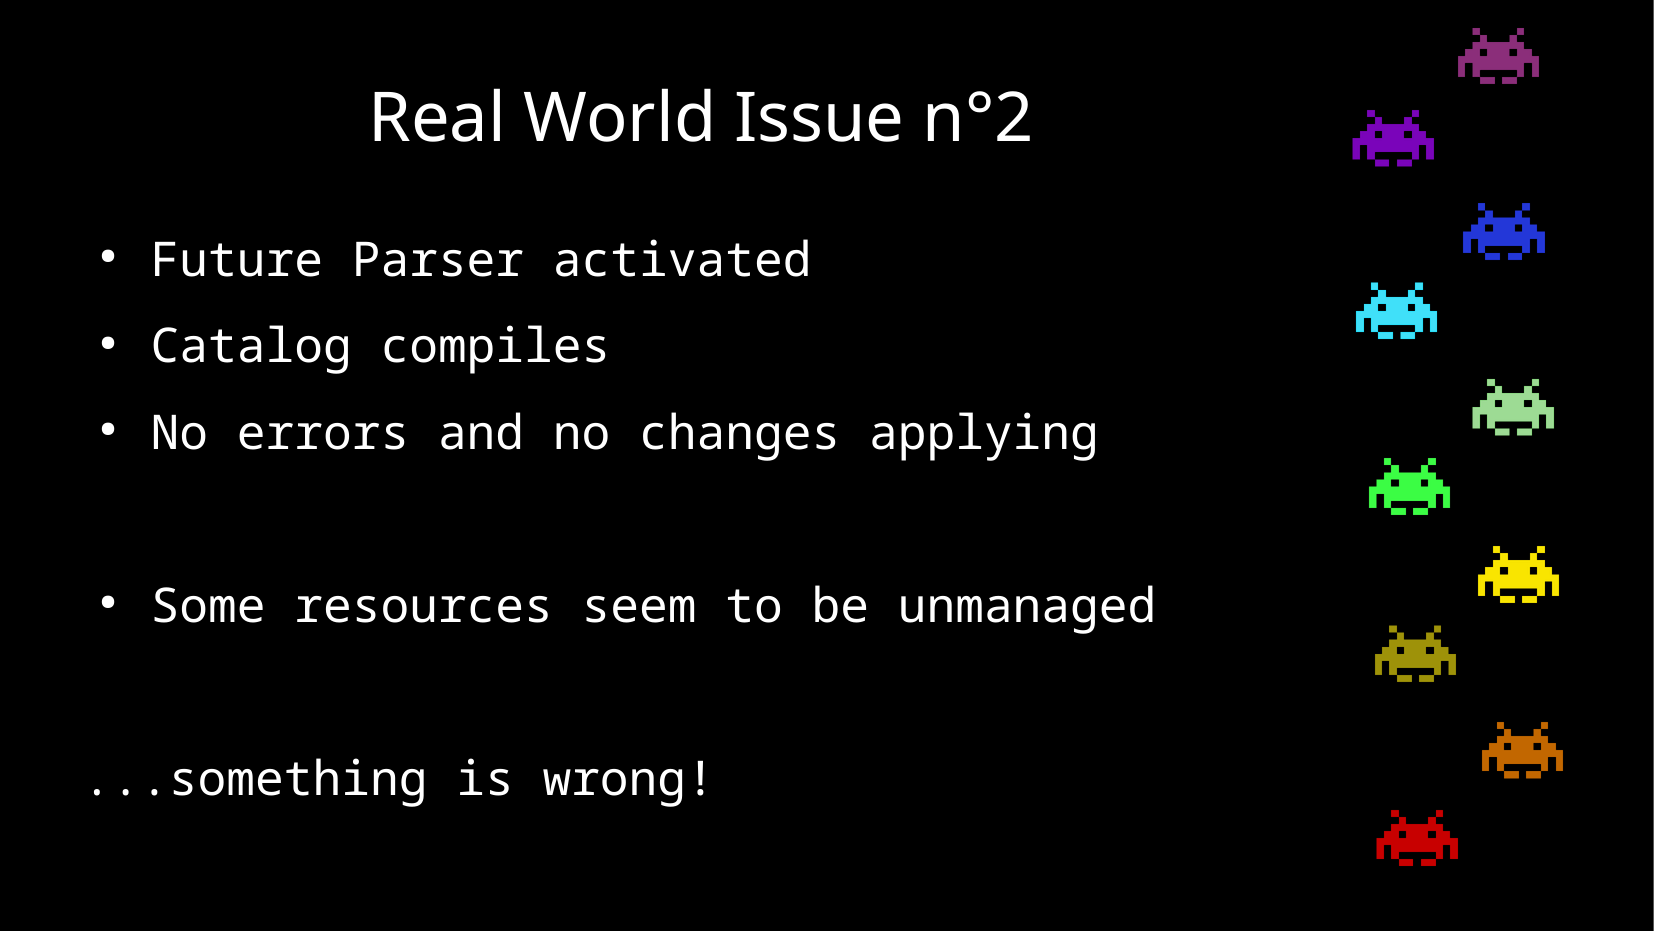

# Real World Issue n°2
Future Parser activated
Catalog compiles
No errors and no changes applying
Some resources seem to be unmanaged
...something is wrong!